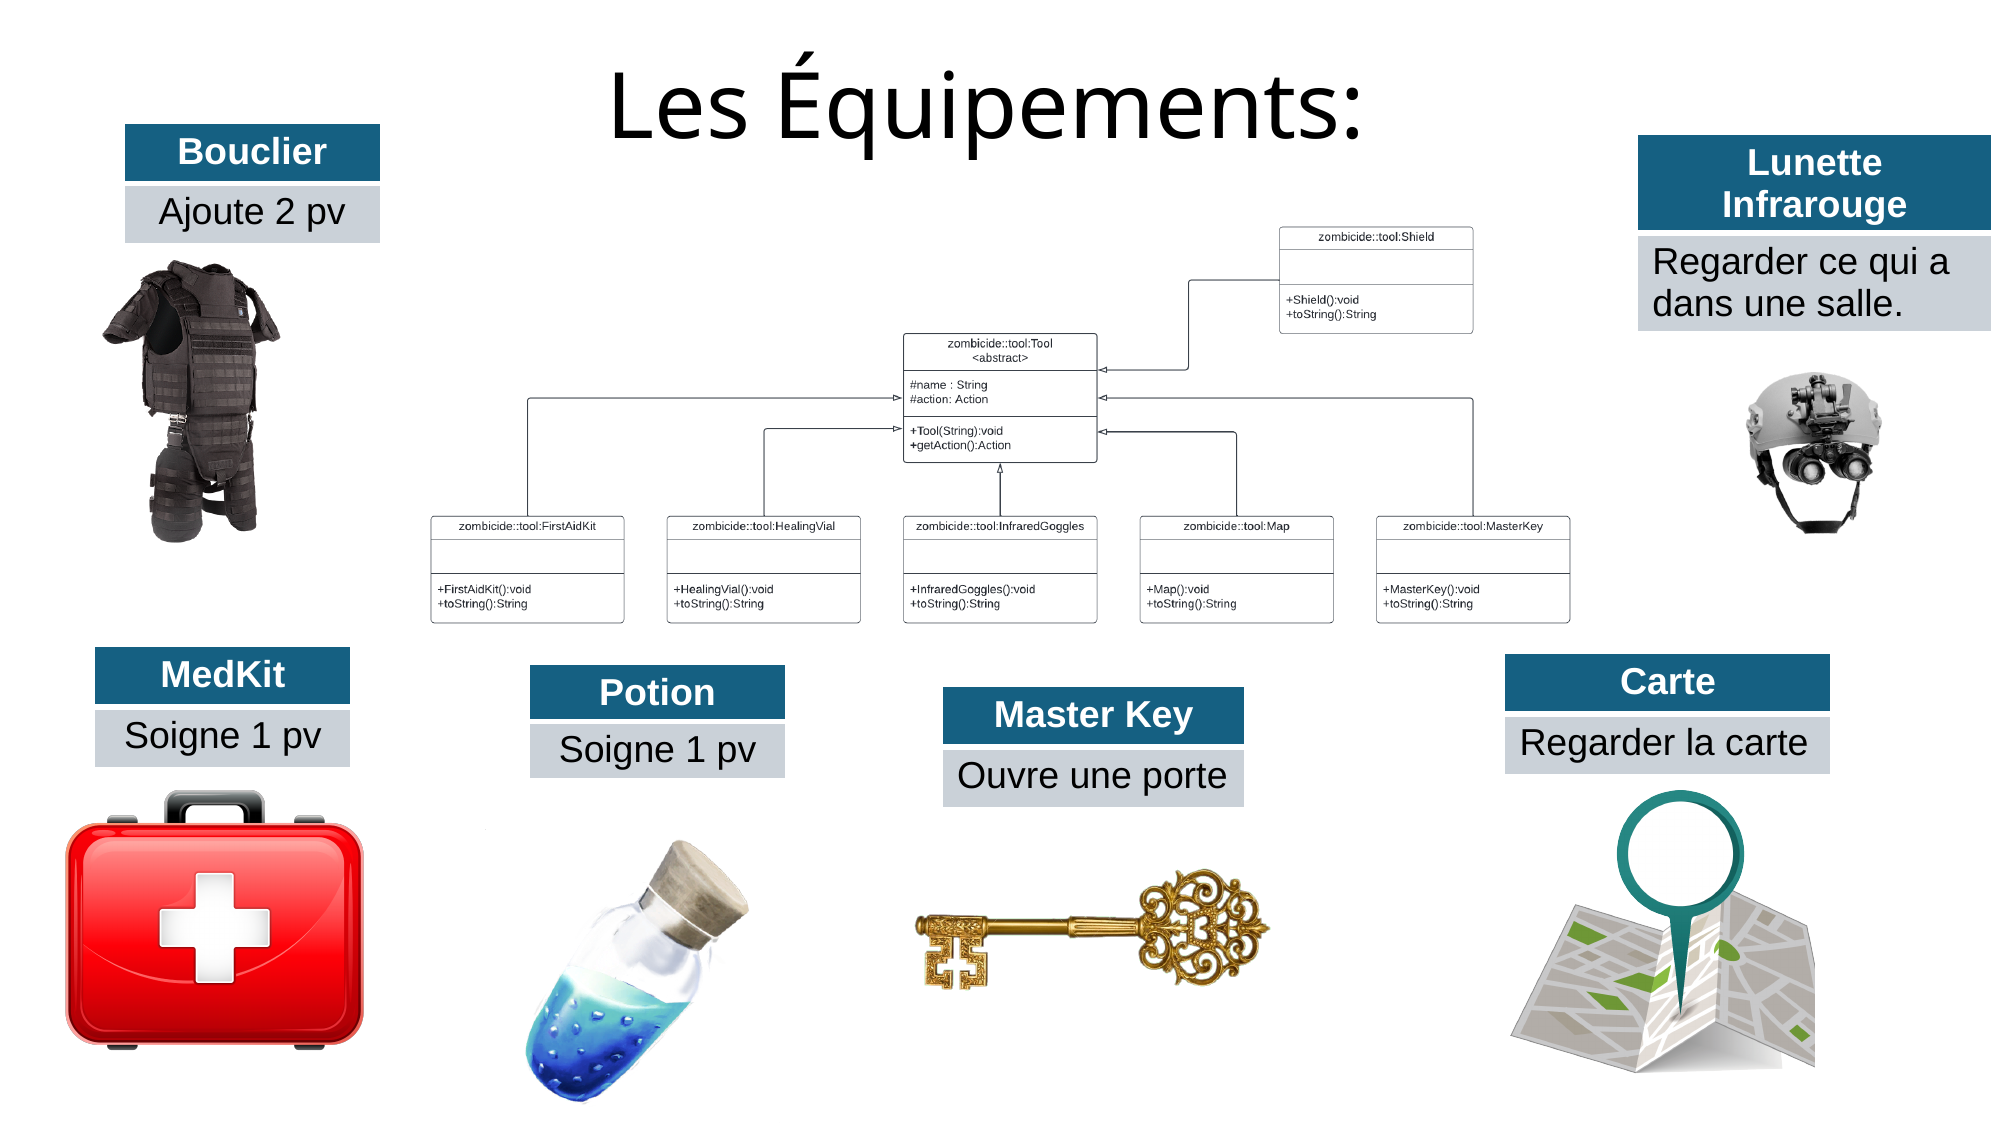

# Les Équipements:
| Bouclier |
| --- |
| Ajoute 2 pv |
| Lunette Infrarouge |
| --- |
| Regarder ce qui a dans une salle. |
| MedKit |
| --- |
| Soigne 1 pv |
| Carte |
| --- |
| Regarder la carte |
| Potion |
| --- |
| Soigne 1 pv |
| Master Key |
| --- |
| Ouvre une porte |